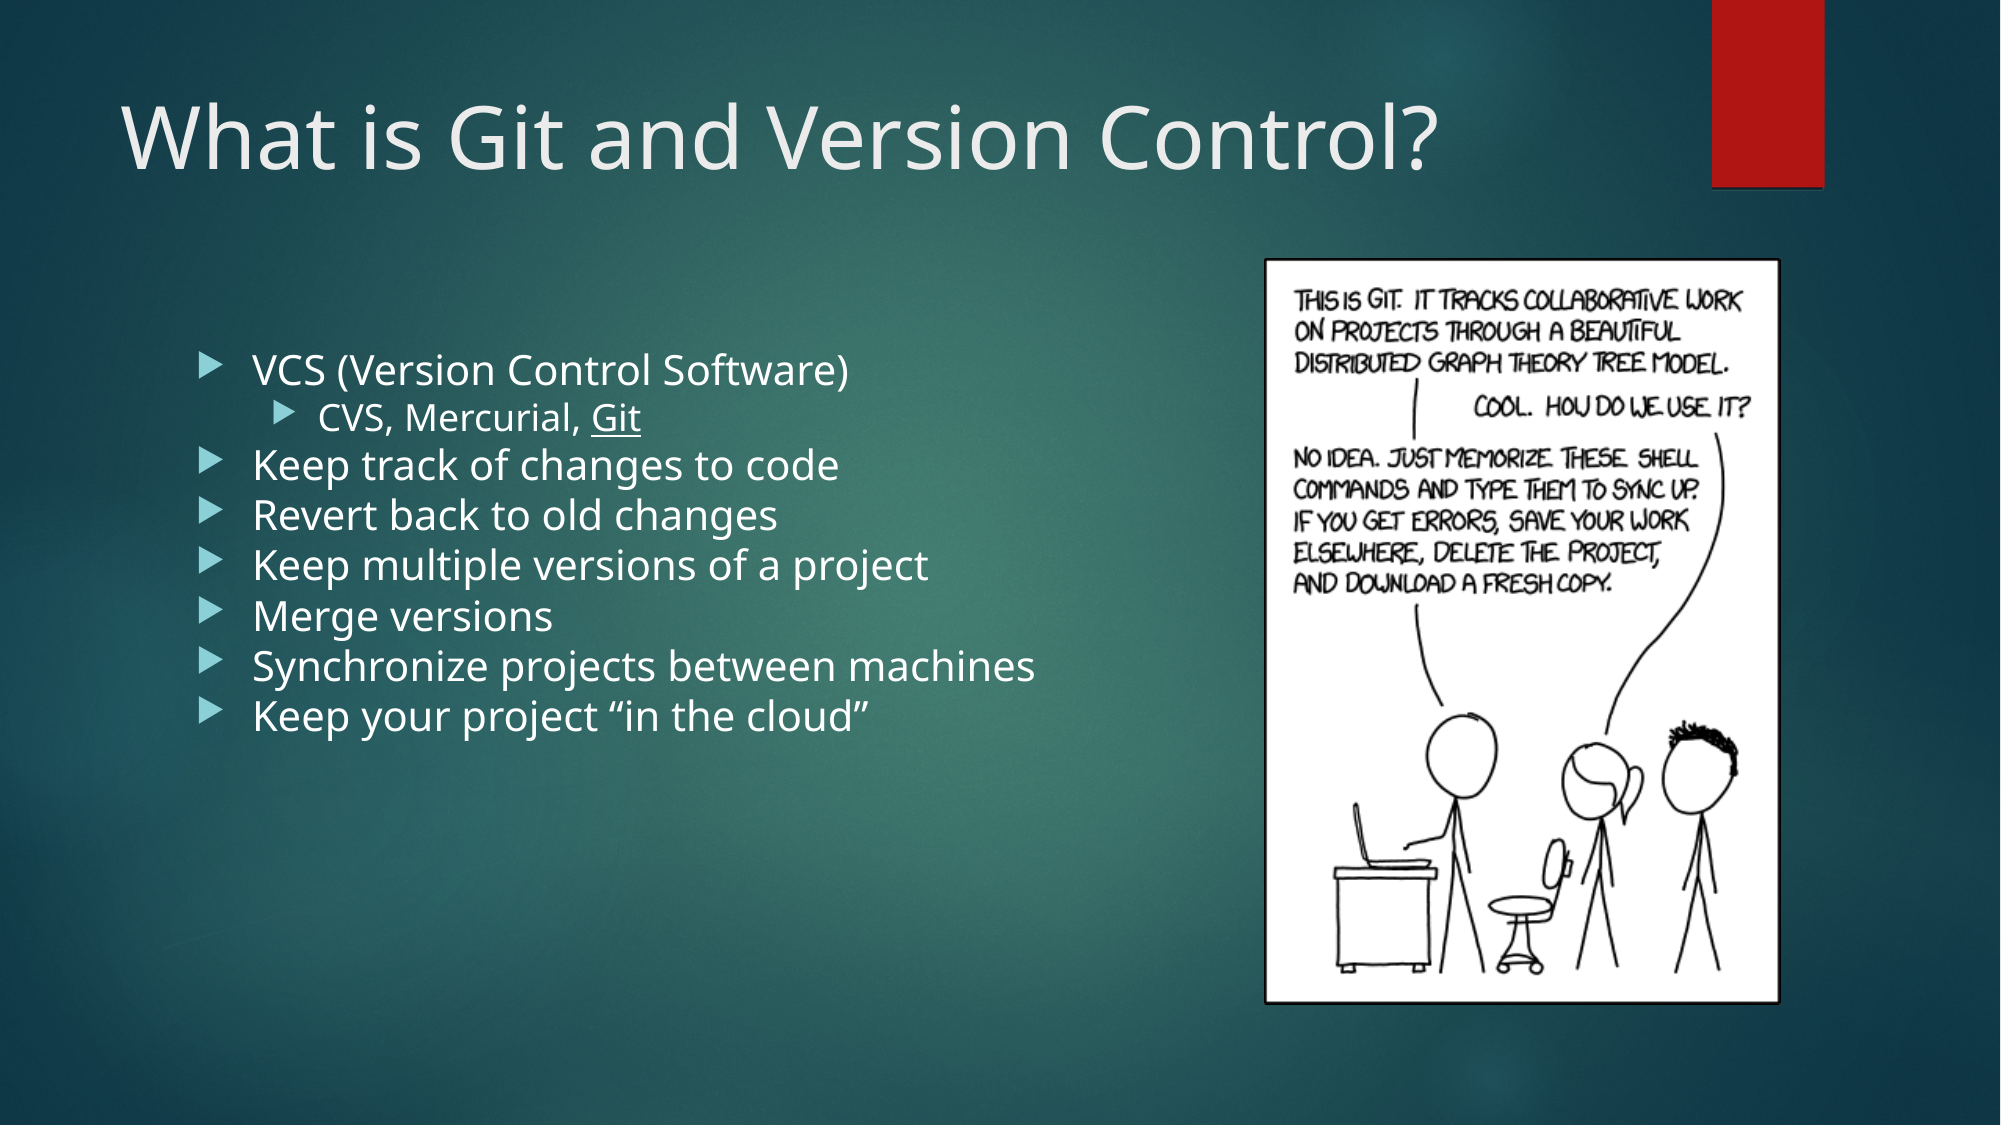

What is Git and Version Control?
VCS (Version Control Software)
CVS, Mercurial, Git
Keep track of changes to code
Revert back to old changes
Keep multiple versions of a project
Merge versions
Synchronize projects between machines
Keep your project “in the cloud”